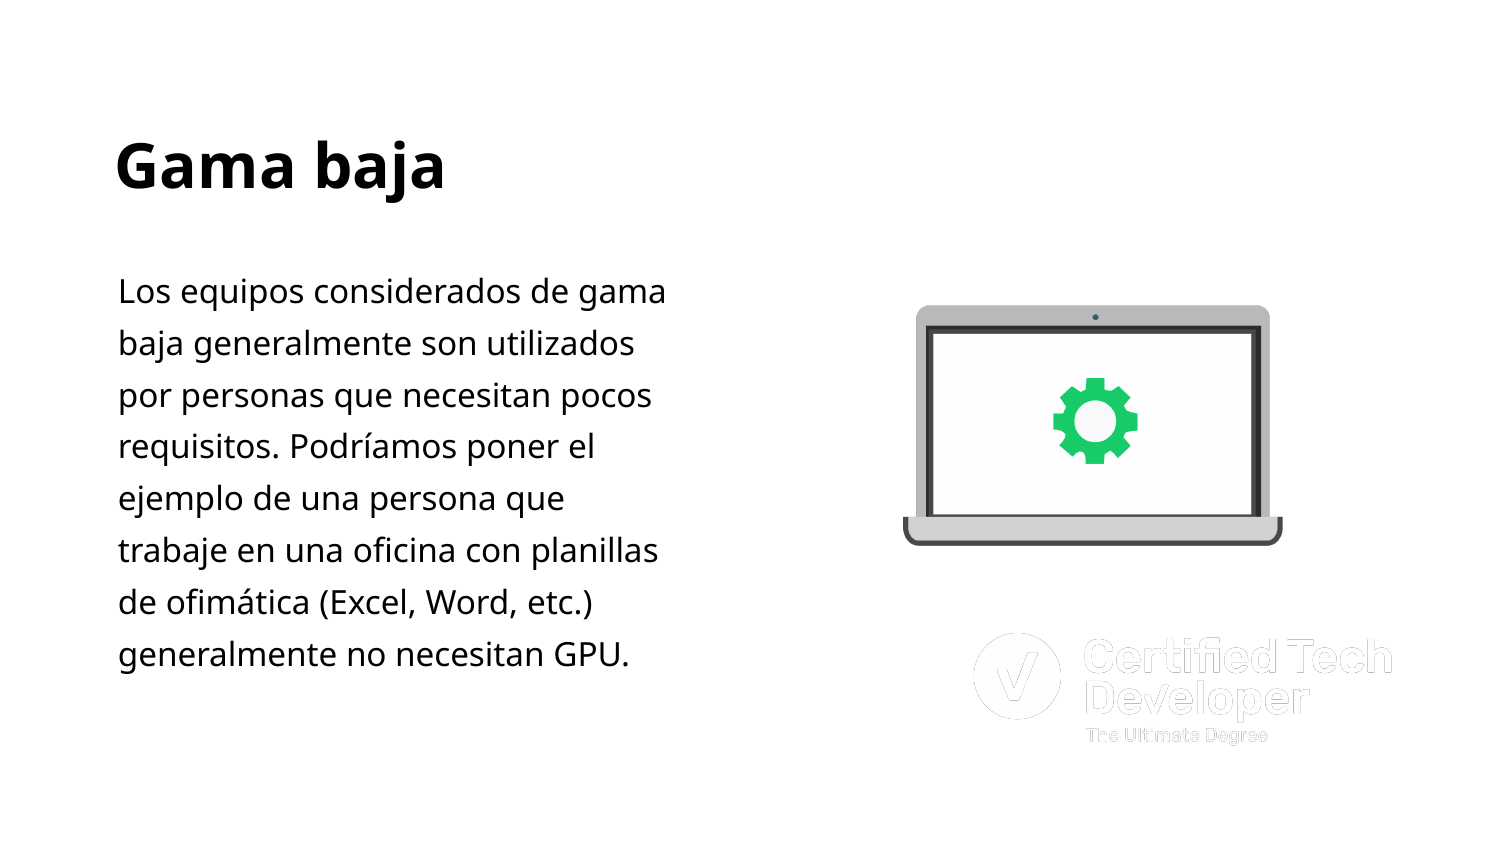

Gama baja
Los equipos considerados de gama baja generalmente son utilizados por personas que necesitan pocos requisitos. Podríamos poner el ejemplo de una persona que trabaje en una oficina con planillas de ofimática (Excel, Word, etc.) generalmente no necesitan GPU.